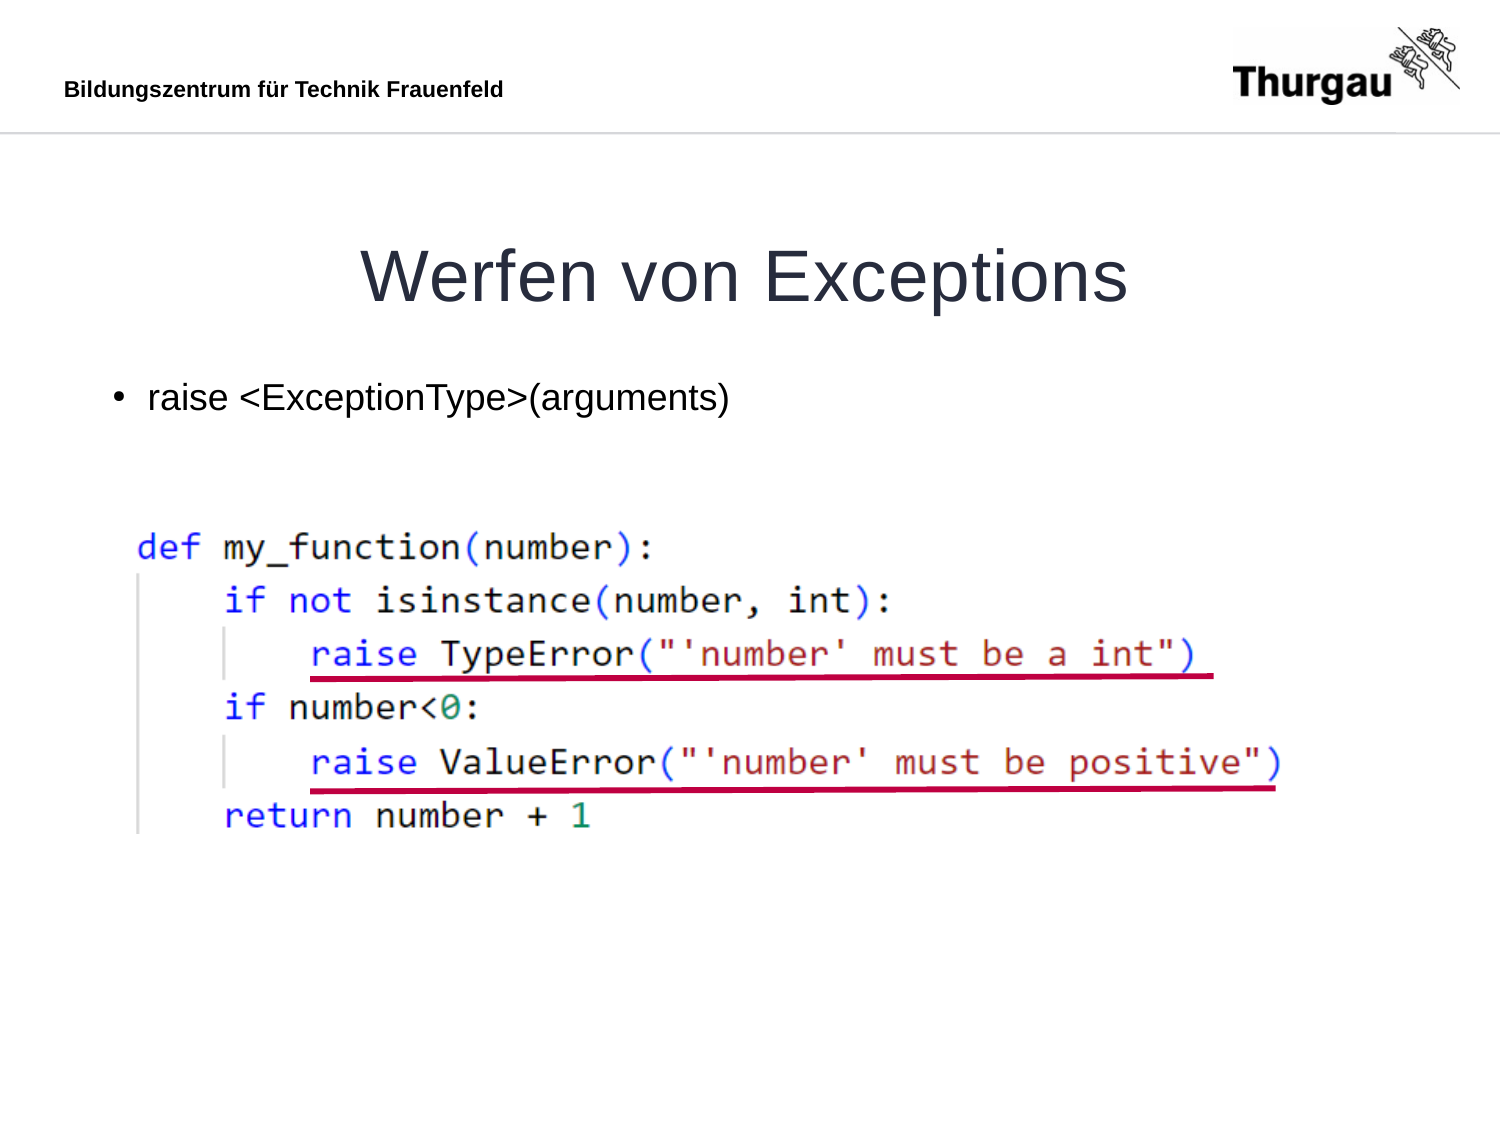

Bildungszentrum für Technik Frauenfeld
Werfen von Exceptions
raise <ExceptionType>(arguments)